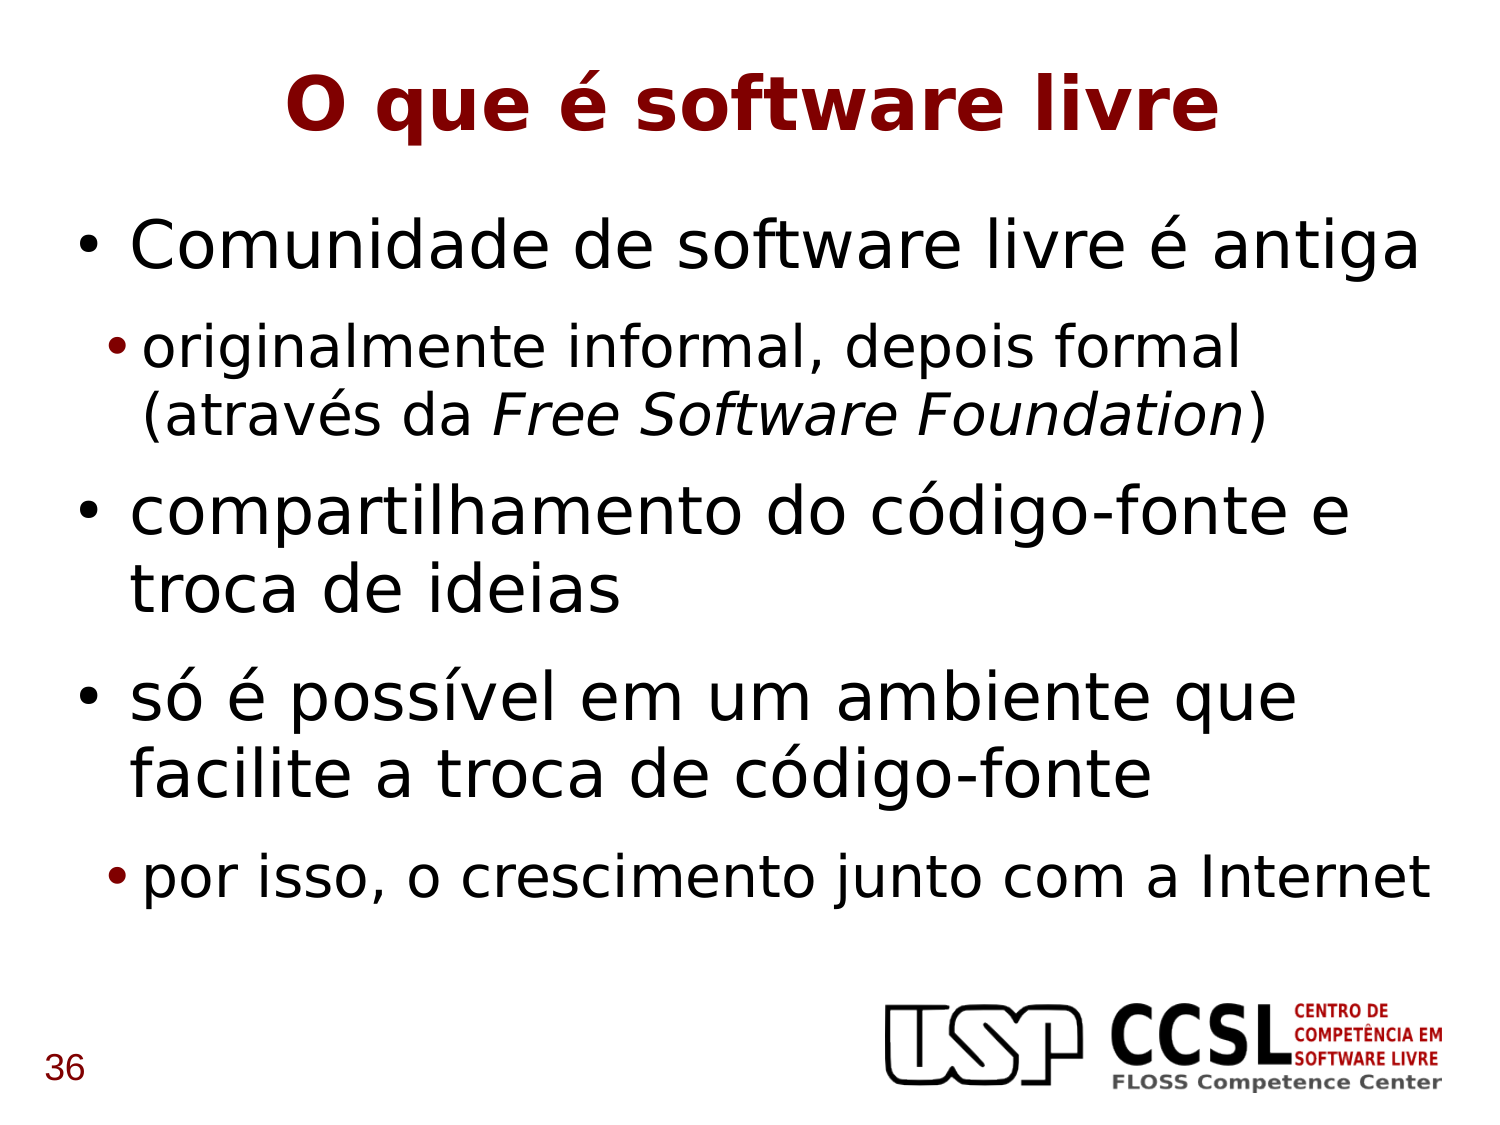

# O que é software livre
Comunidade de software livre é antiga
originalmente informal, depois formal (através da Free Software Foundation)
compartilhamento do código-fonte e troca de ideias
só é possível em um ambiente que facilite a troca de código-fonte
por isso, o crescimento junto com a Internet